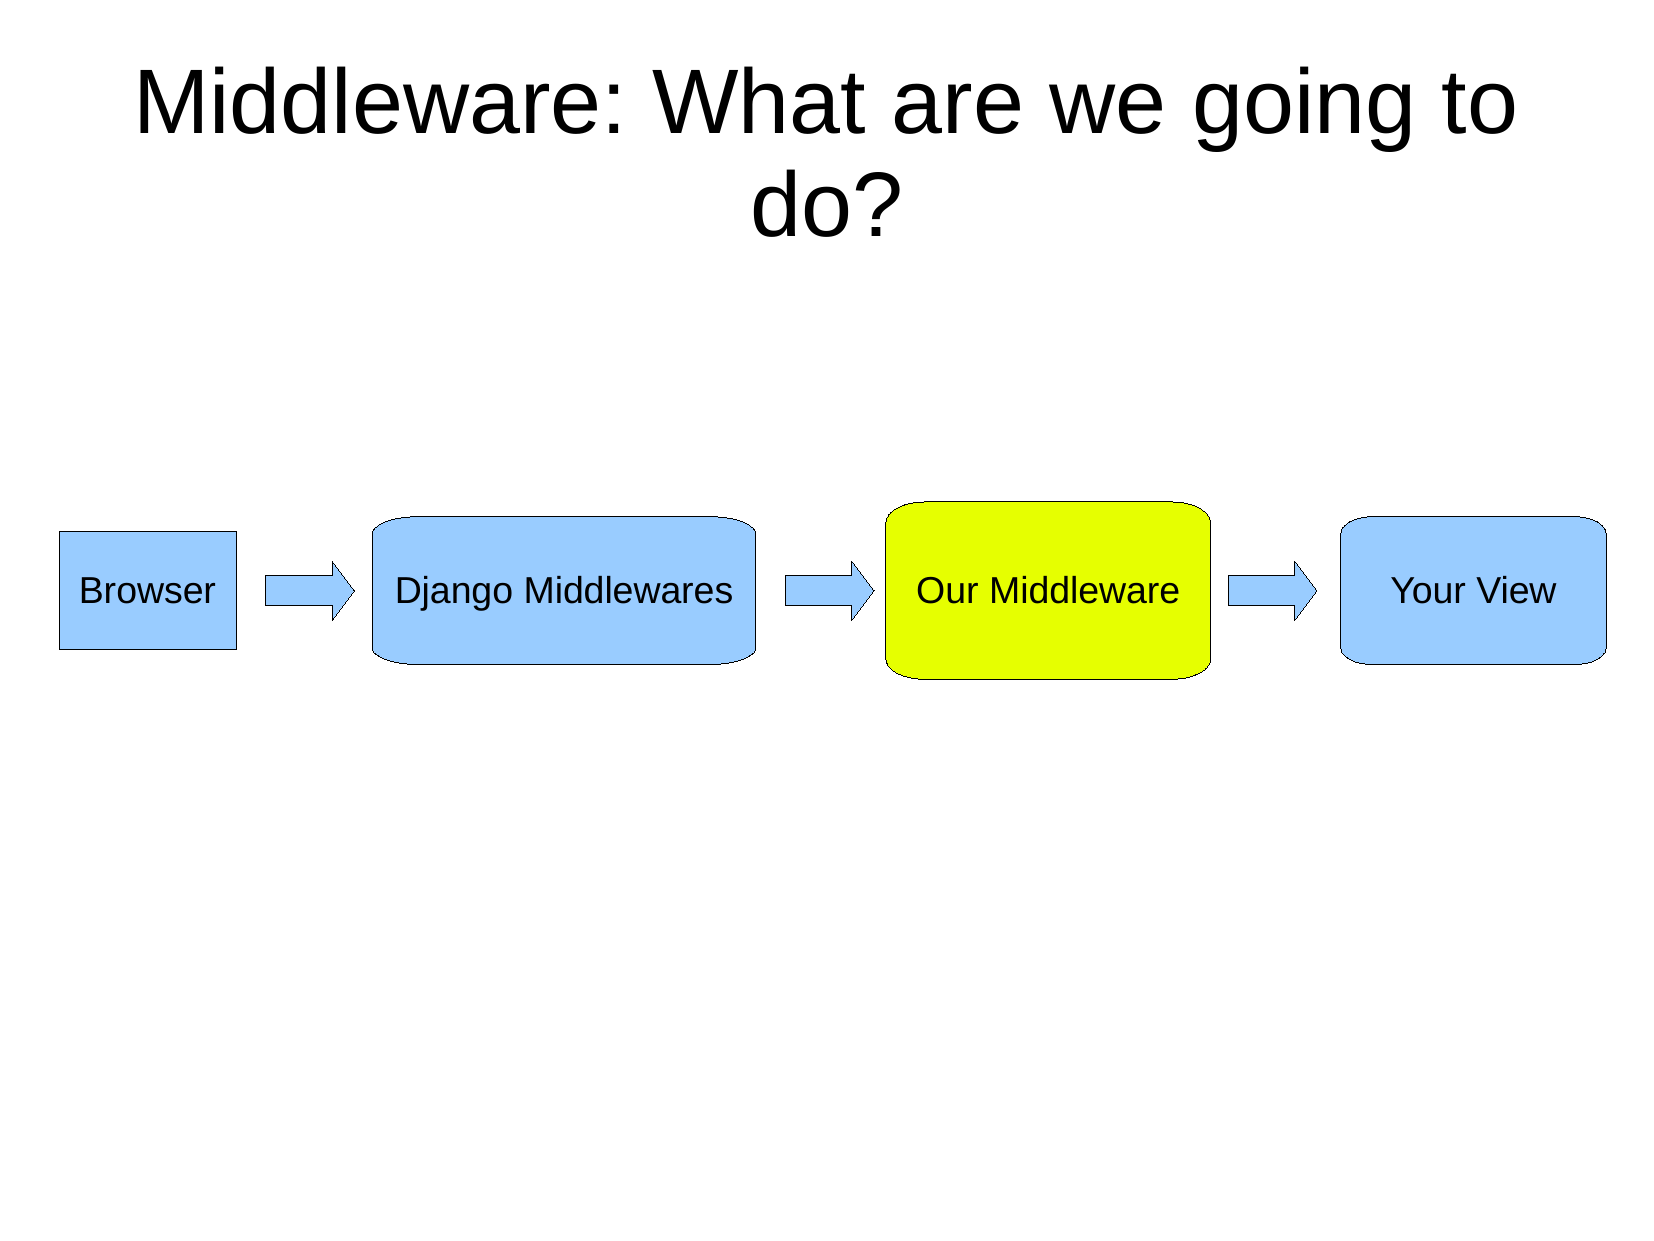

# Middleware: What are we going to do?
Our Middleware
Django Middlewares
Your View
Browser